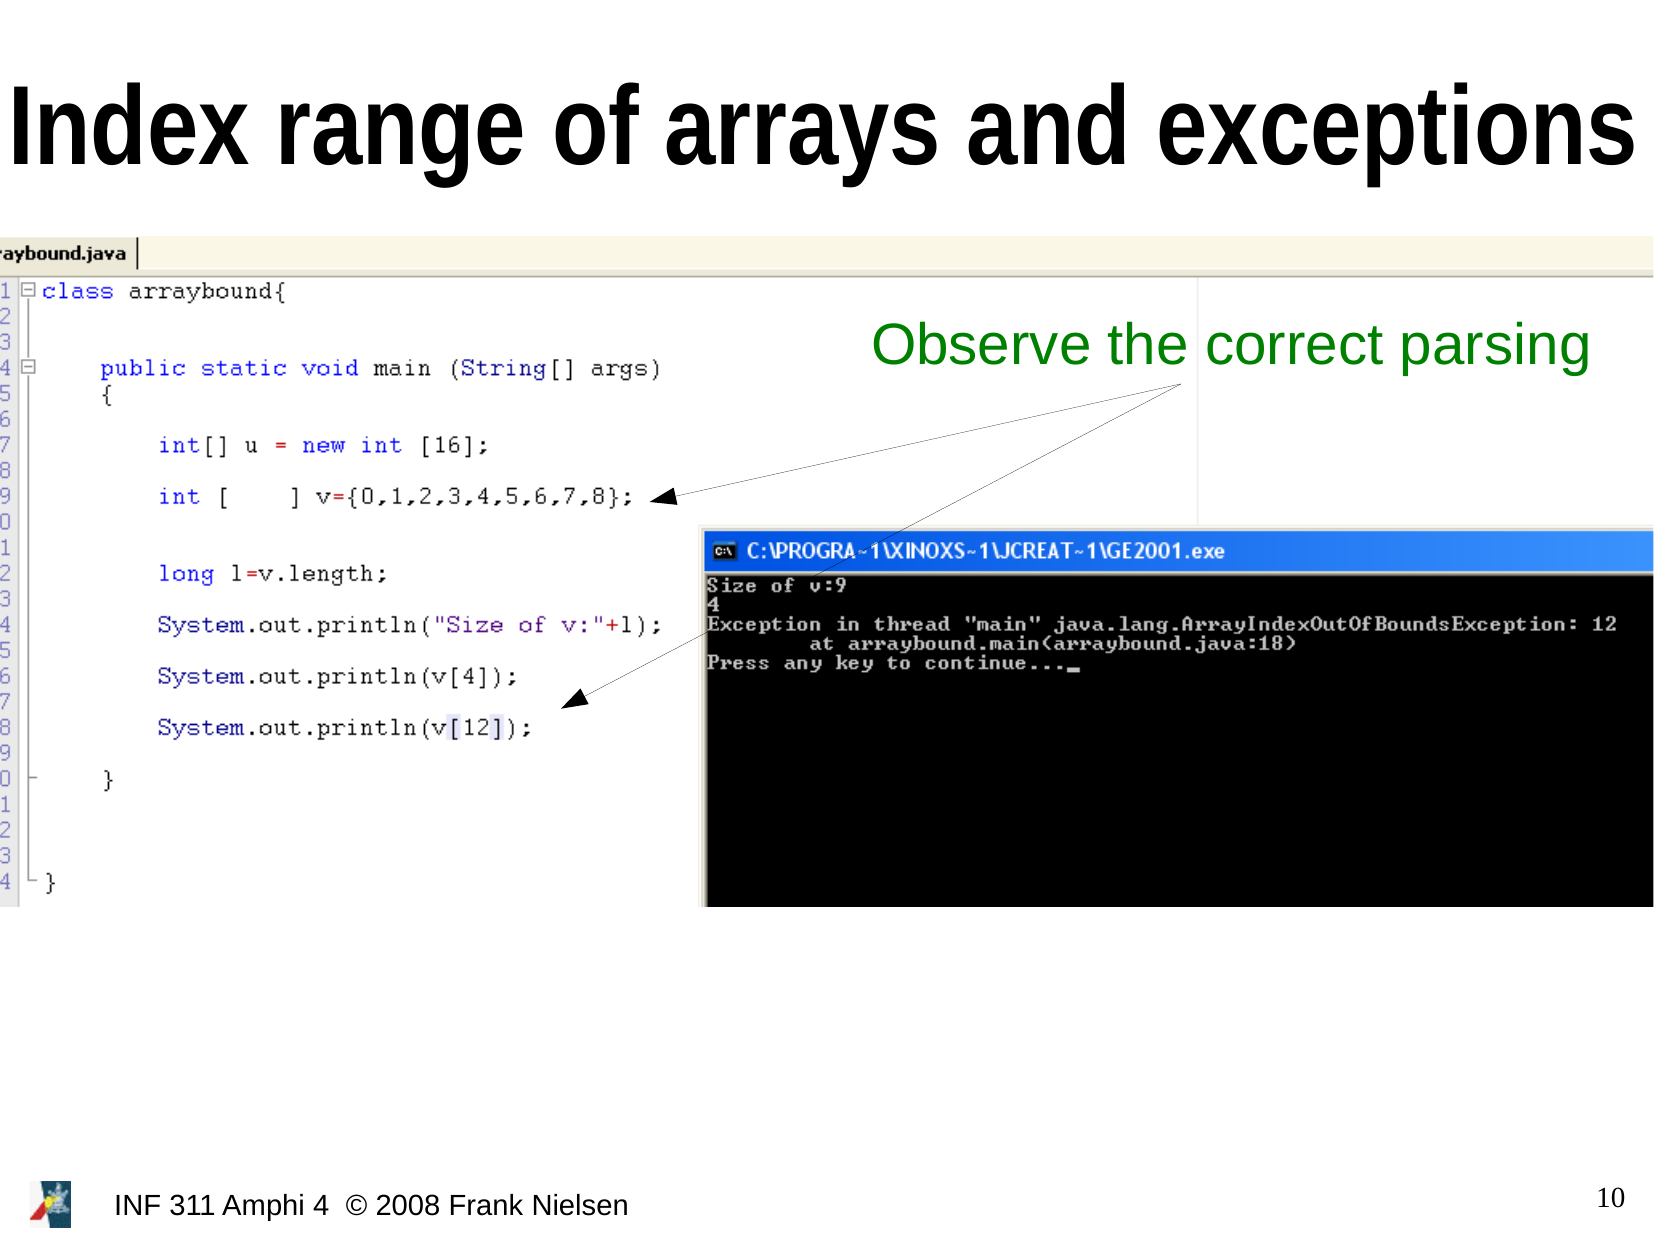

Index range of arrays and exceptions
Observe the correct parsing